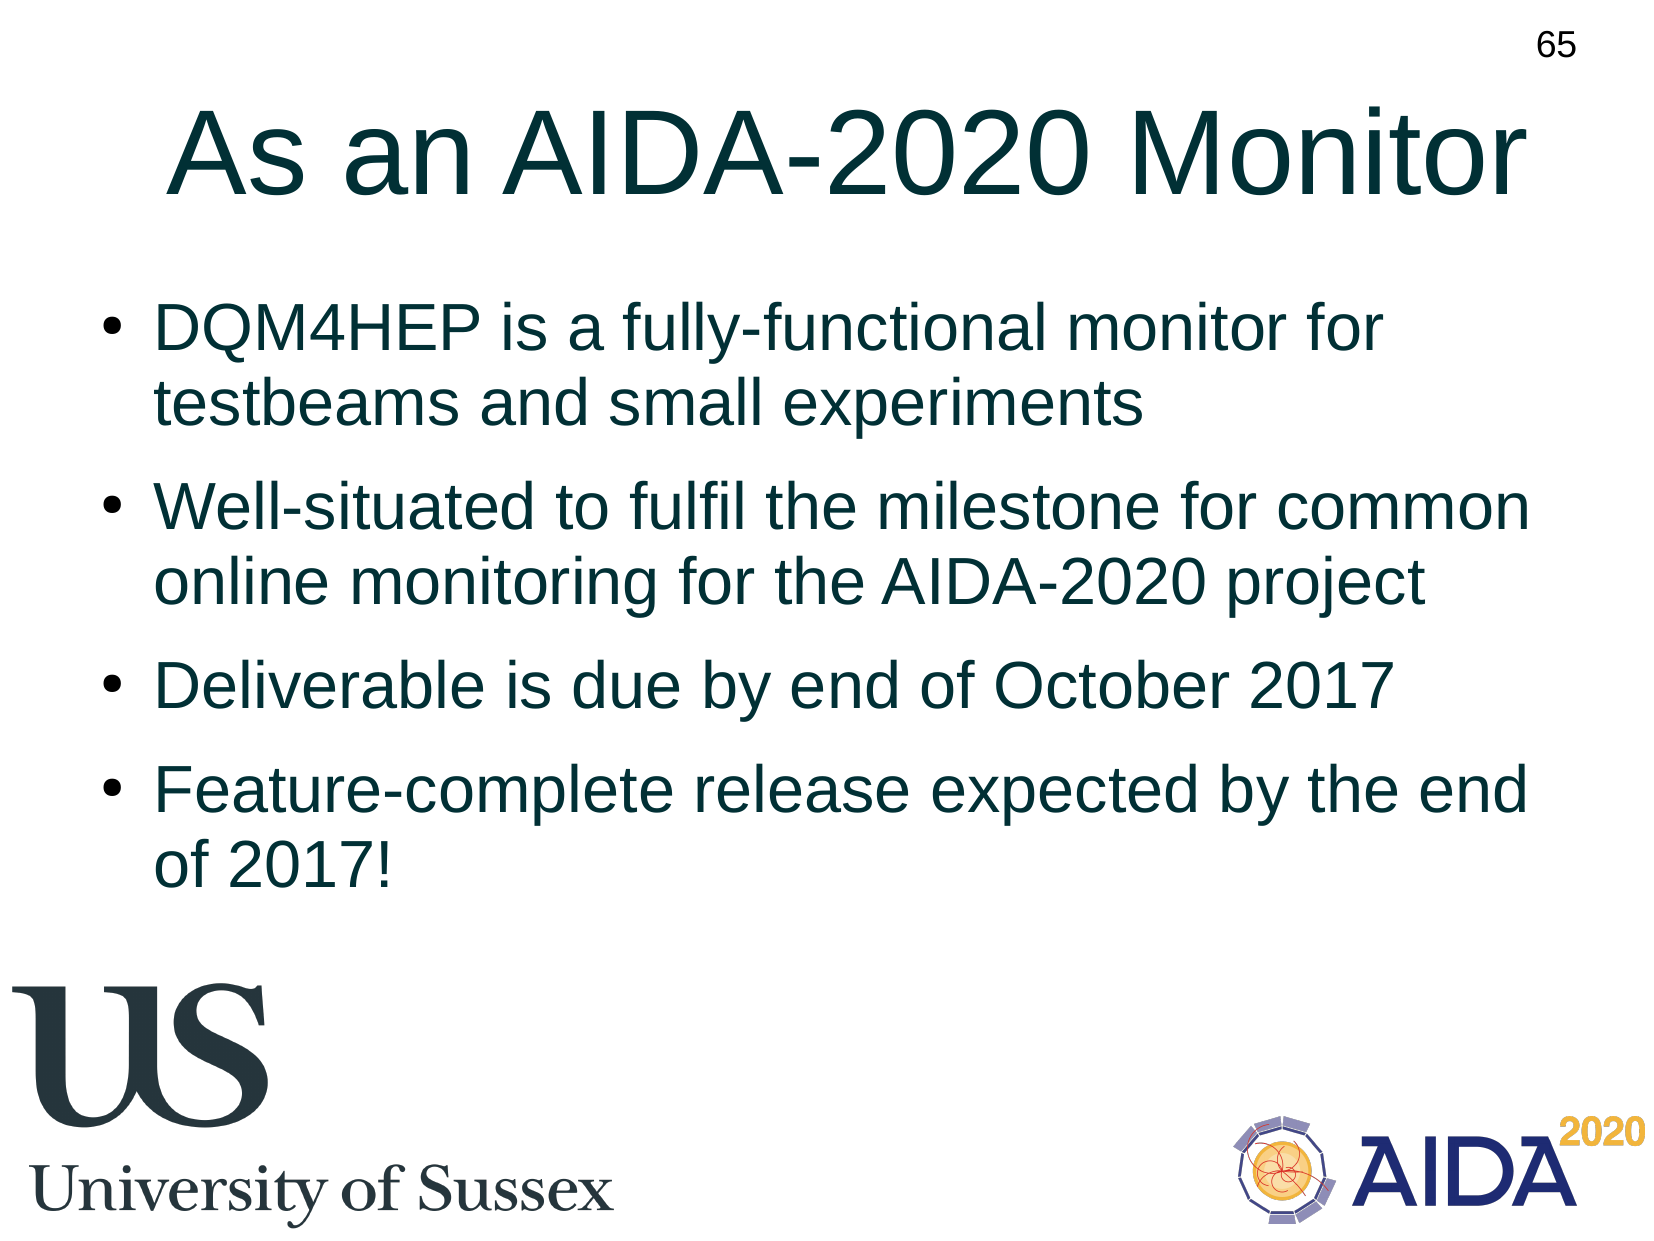

# As an AIDA-2020 Monitor
DQM4HEP is a fully-functional monitor for testbeams and small experiments
Well-situated to fulfil the milestone for common online monitoring for the AIDA-2020 project
Deliverable is due by end of October 2017
Feature-complete release expected by the end of 2017!